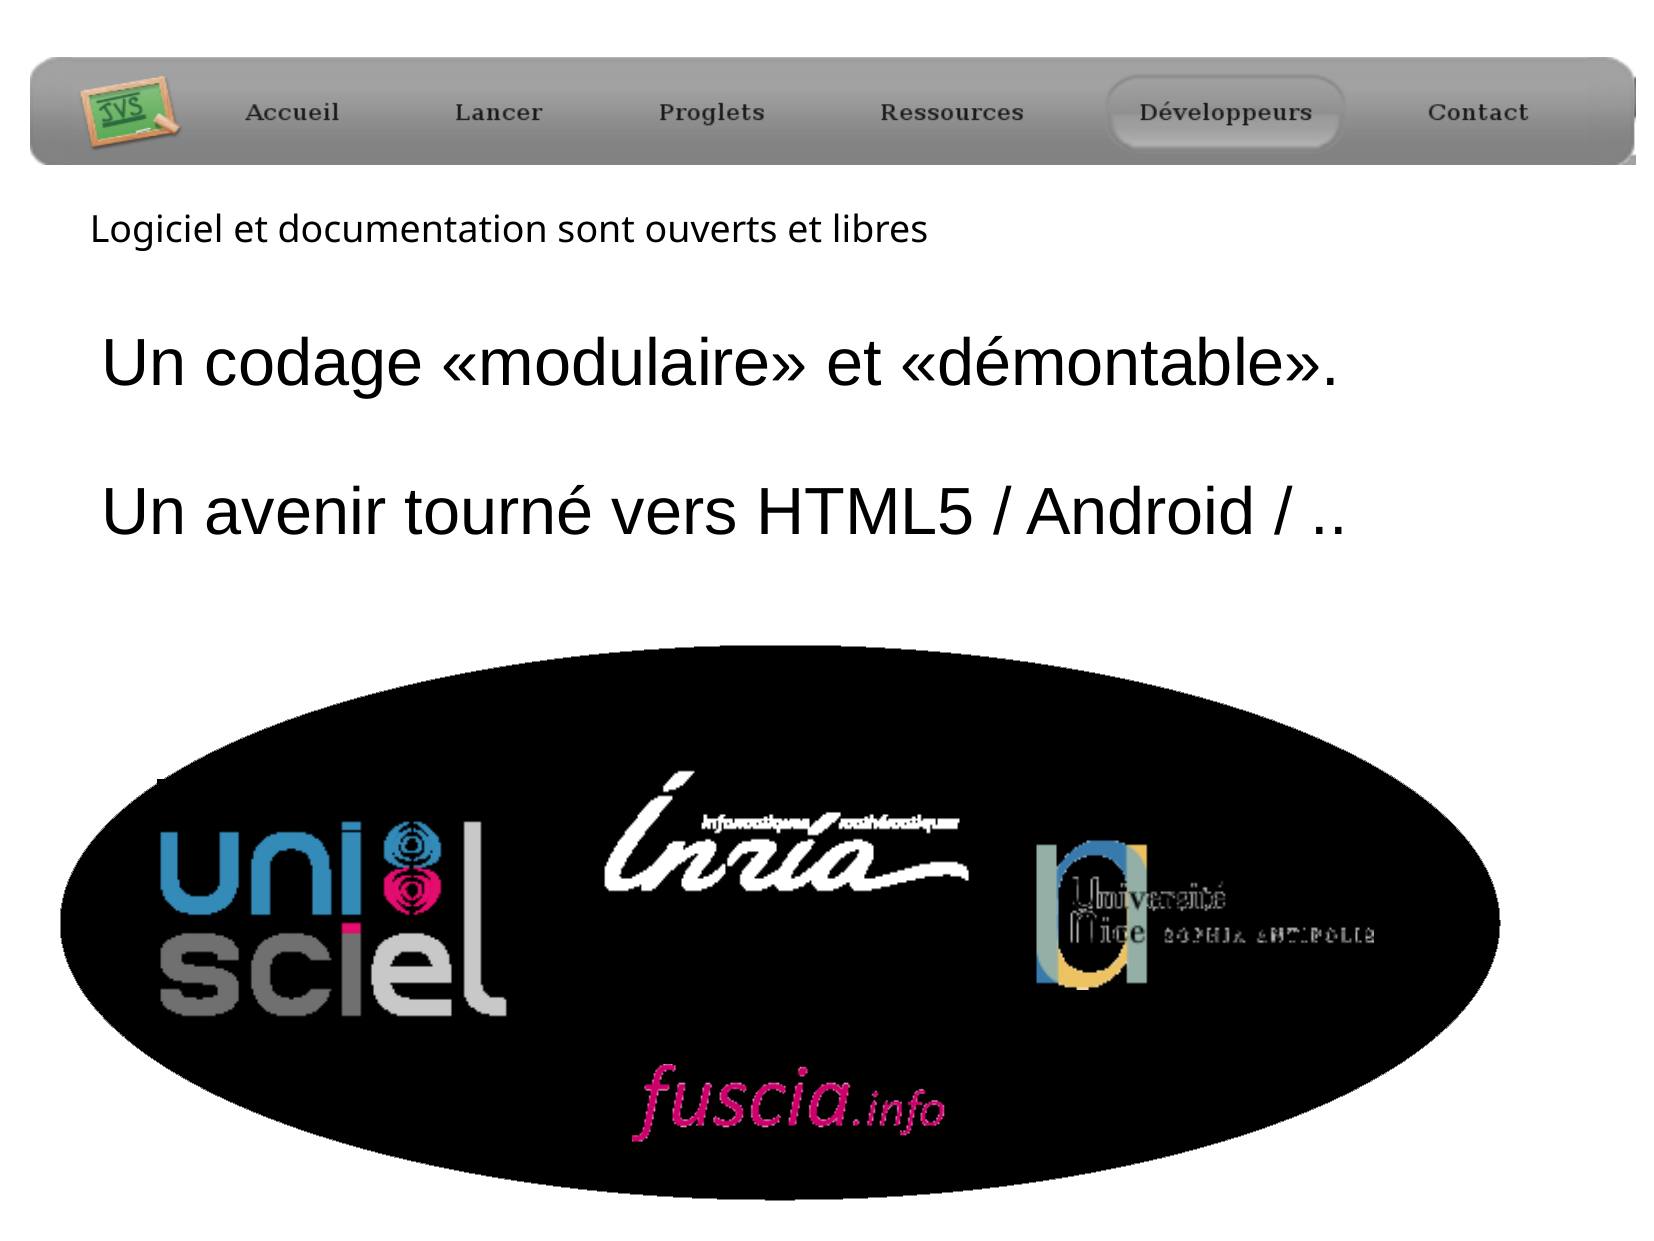

Logiciel et documentation sont ouverts et libres
# Un codage «modulaire» et «démontable».
 Un avenir tourné vers HTML5 / Android / ..